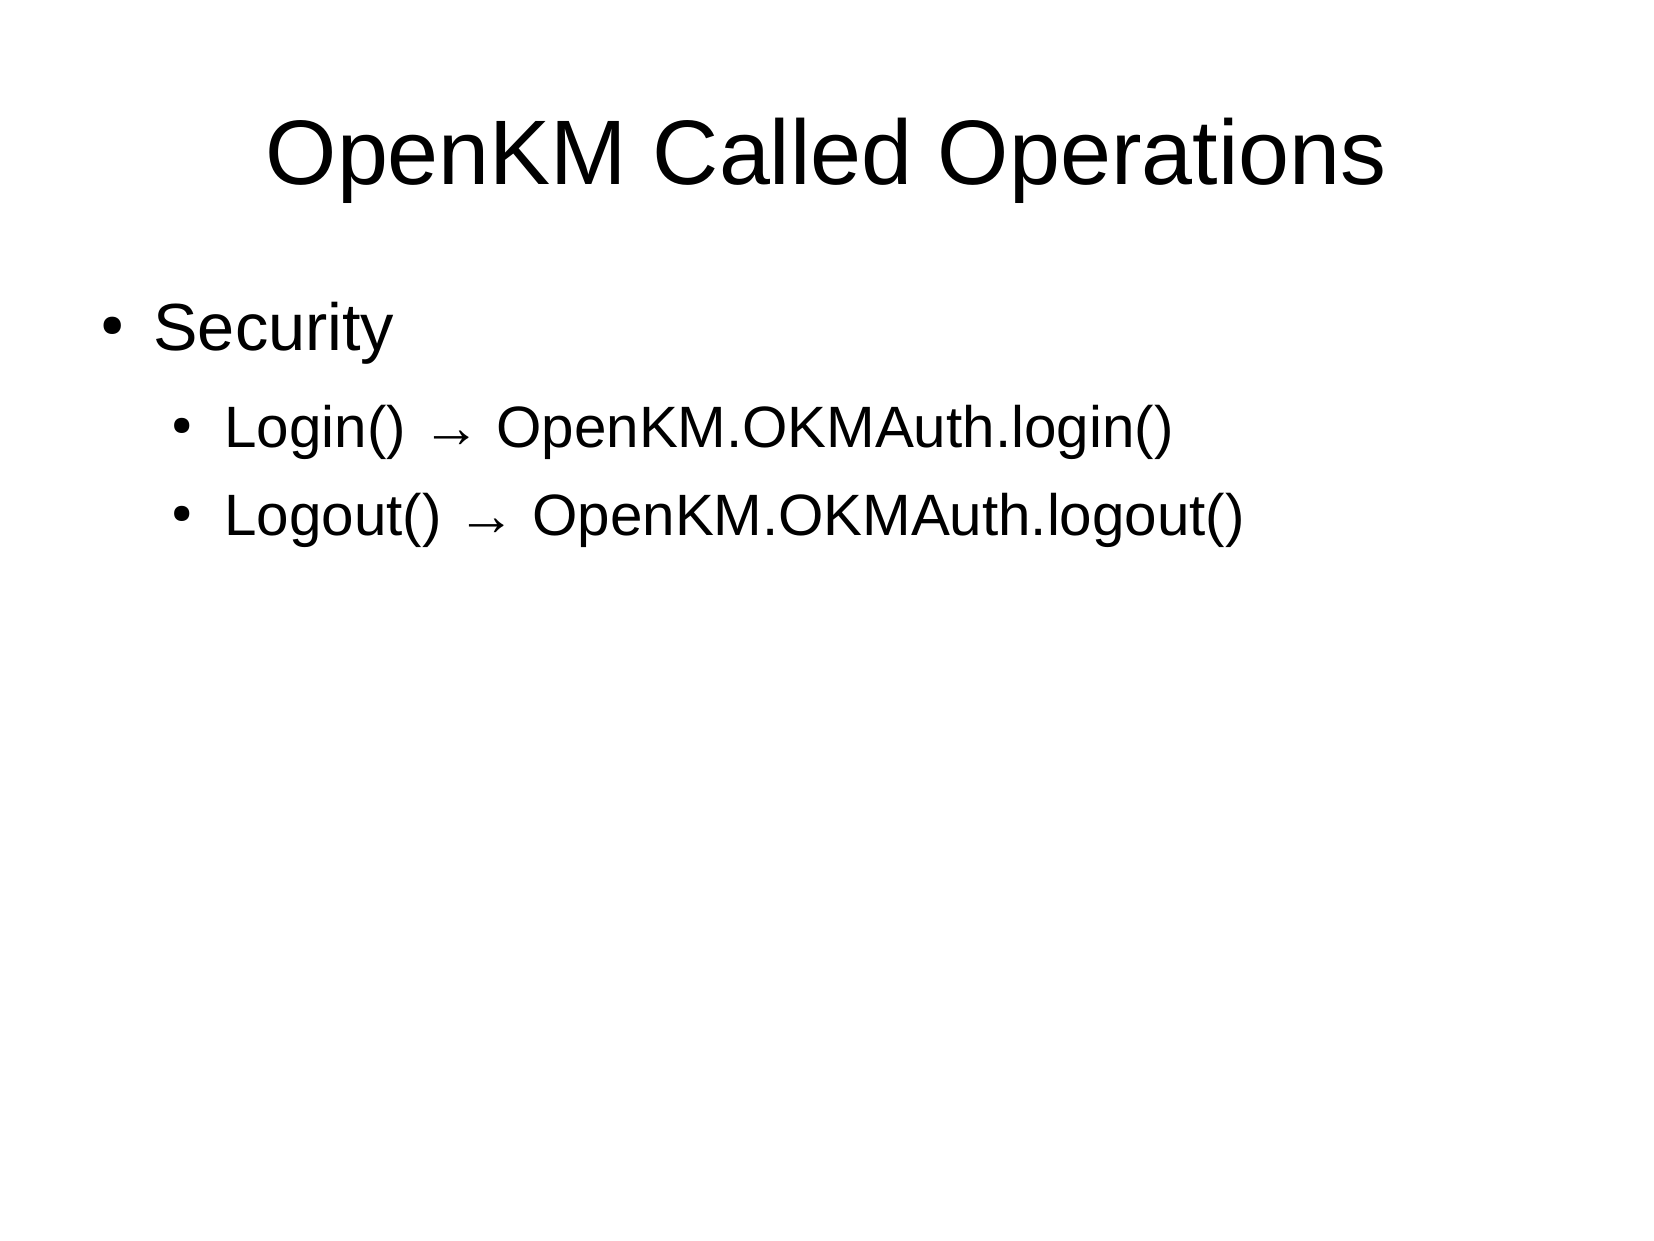

# OpenKM Called Operations
Security
Login() → OpenKM.OKMAuth.login()
Logout() → OpenKM.OKMAuth.logout()